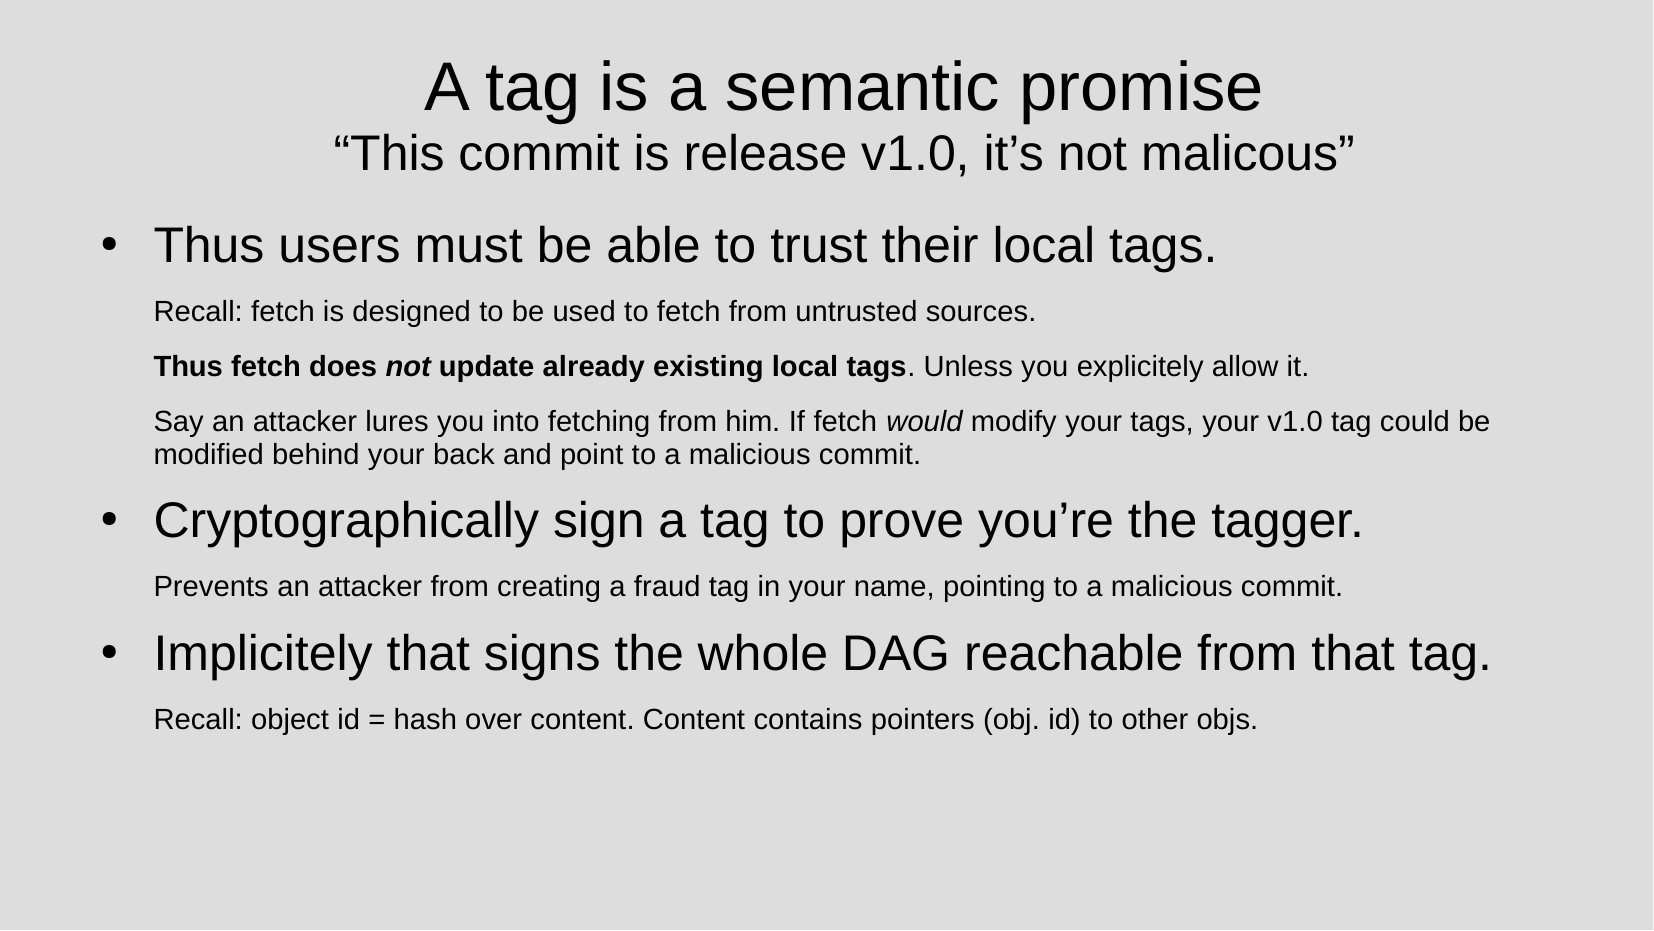

# A tag is a semantic promise “This commit is release v1.0, it’s not malicous”
Thus users must be able to trust their local tags.
Recall: fetch is designed to be used to fetch from untrusted sources.
Thus fetch does not update already existing local tags. Unless you explicitely allow it.
Say an attacker lures you into fetching from him. If fetch would modify your tags, your v1.0 tag could be modified behind your back and point to a malicious commit.
Cryptographically sign a tag to prove you’re the tagger.
Prevents an attacker from creating a fraud tag in your name, pointing to a malicious commit.
Implicitely that signs the whole DAG reachable from that tag.
Recall: object id = hash over content. Content contains pointers (obj. id) to other objs.